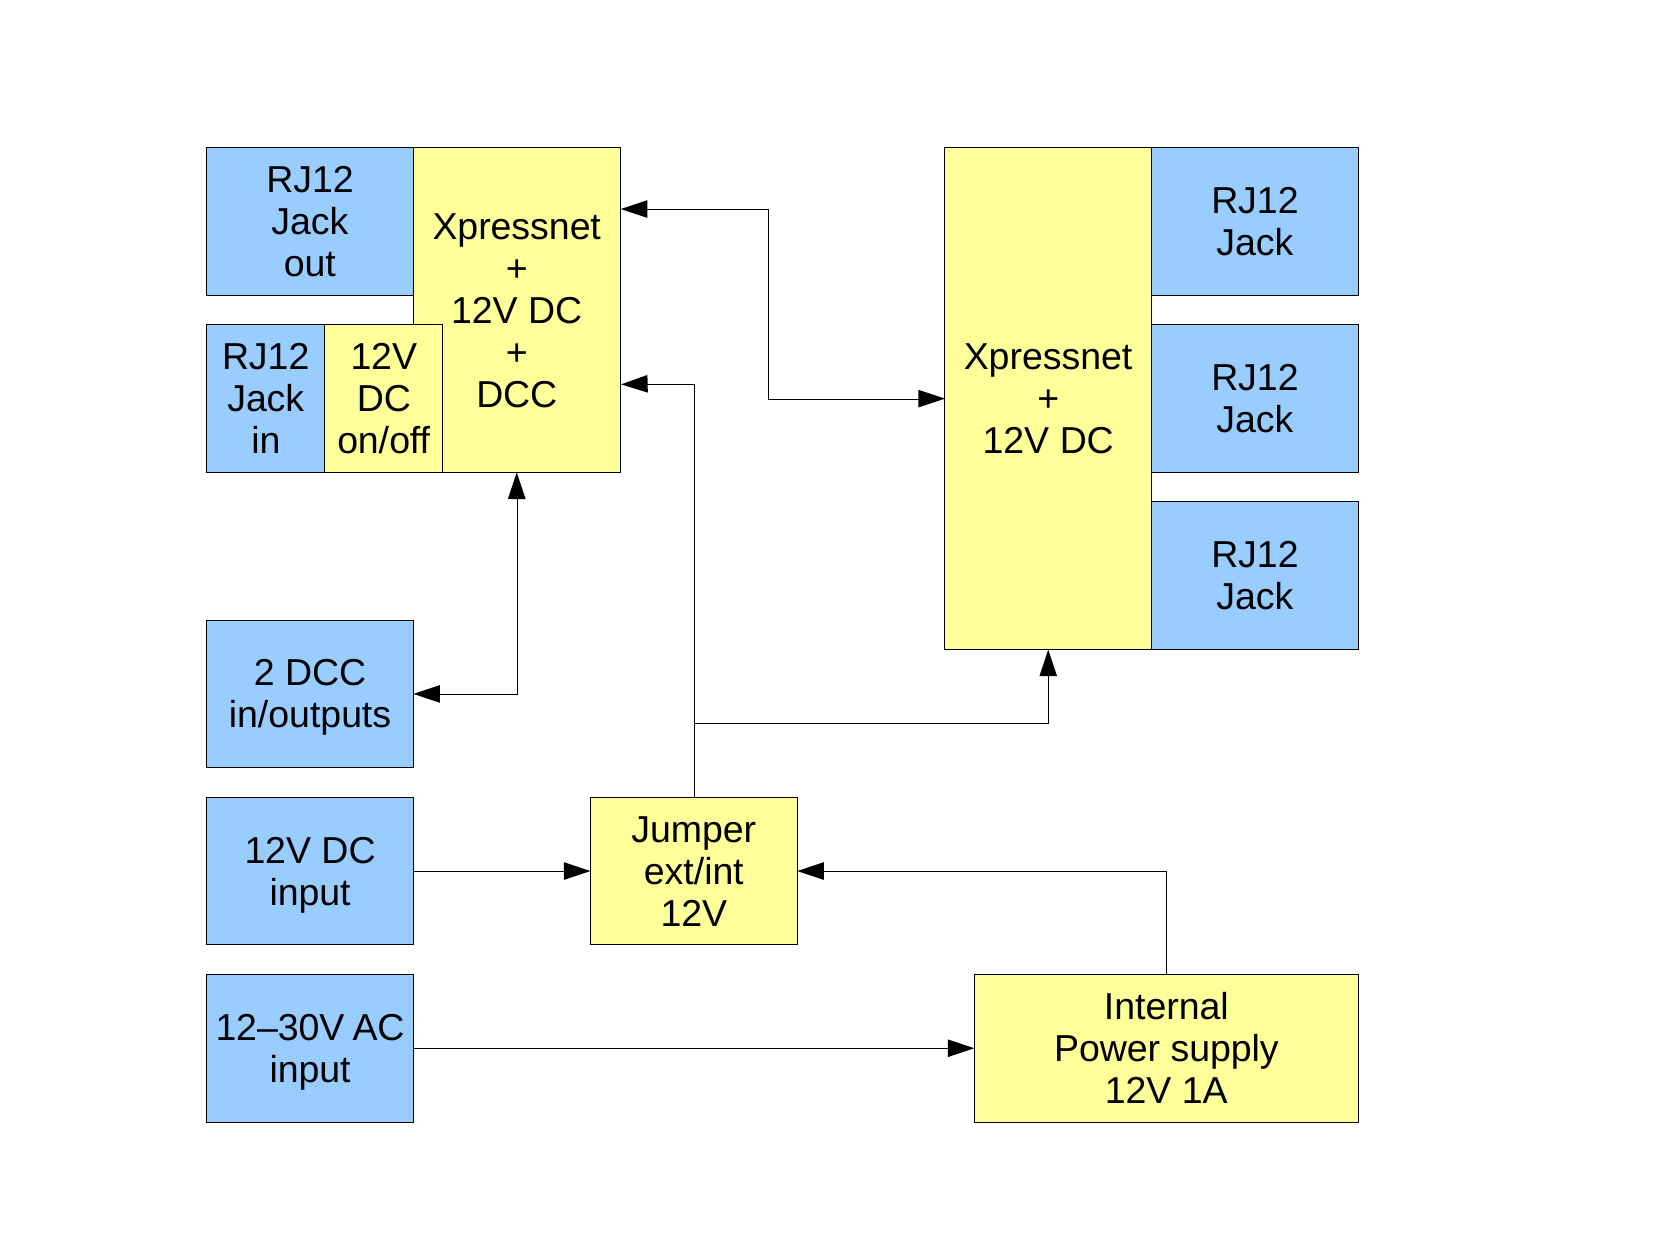

RJ12
Jack
out
Xpressnet
+
12V DC
+
DCC
Xpressnet
+
12V DC
RJ12
Jack
RJ12
Jack
in
12V
DC
on/off
RJ12
Jack
RJ12
Jack
2 DCC
in/outputs
12V DC
input
Jumper
ext/int
12V
12–30V AC
input
Internal
Power supply
12V 1A